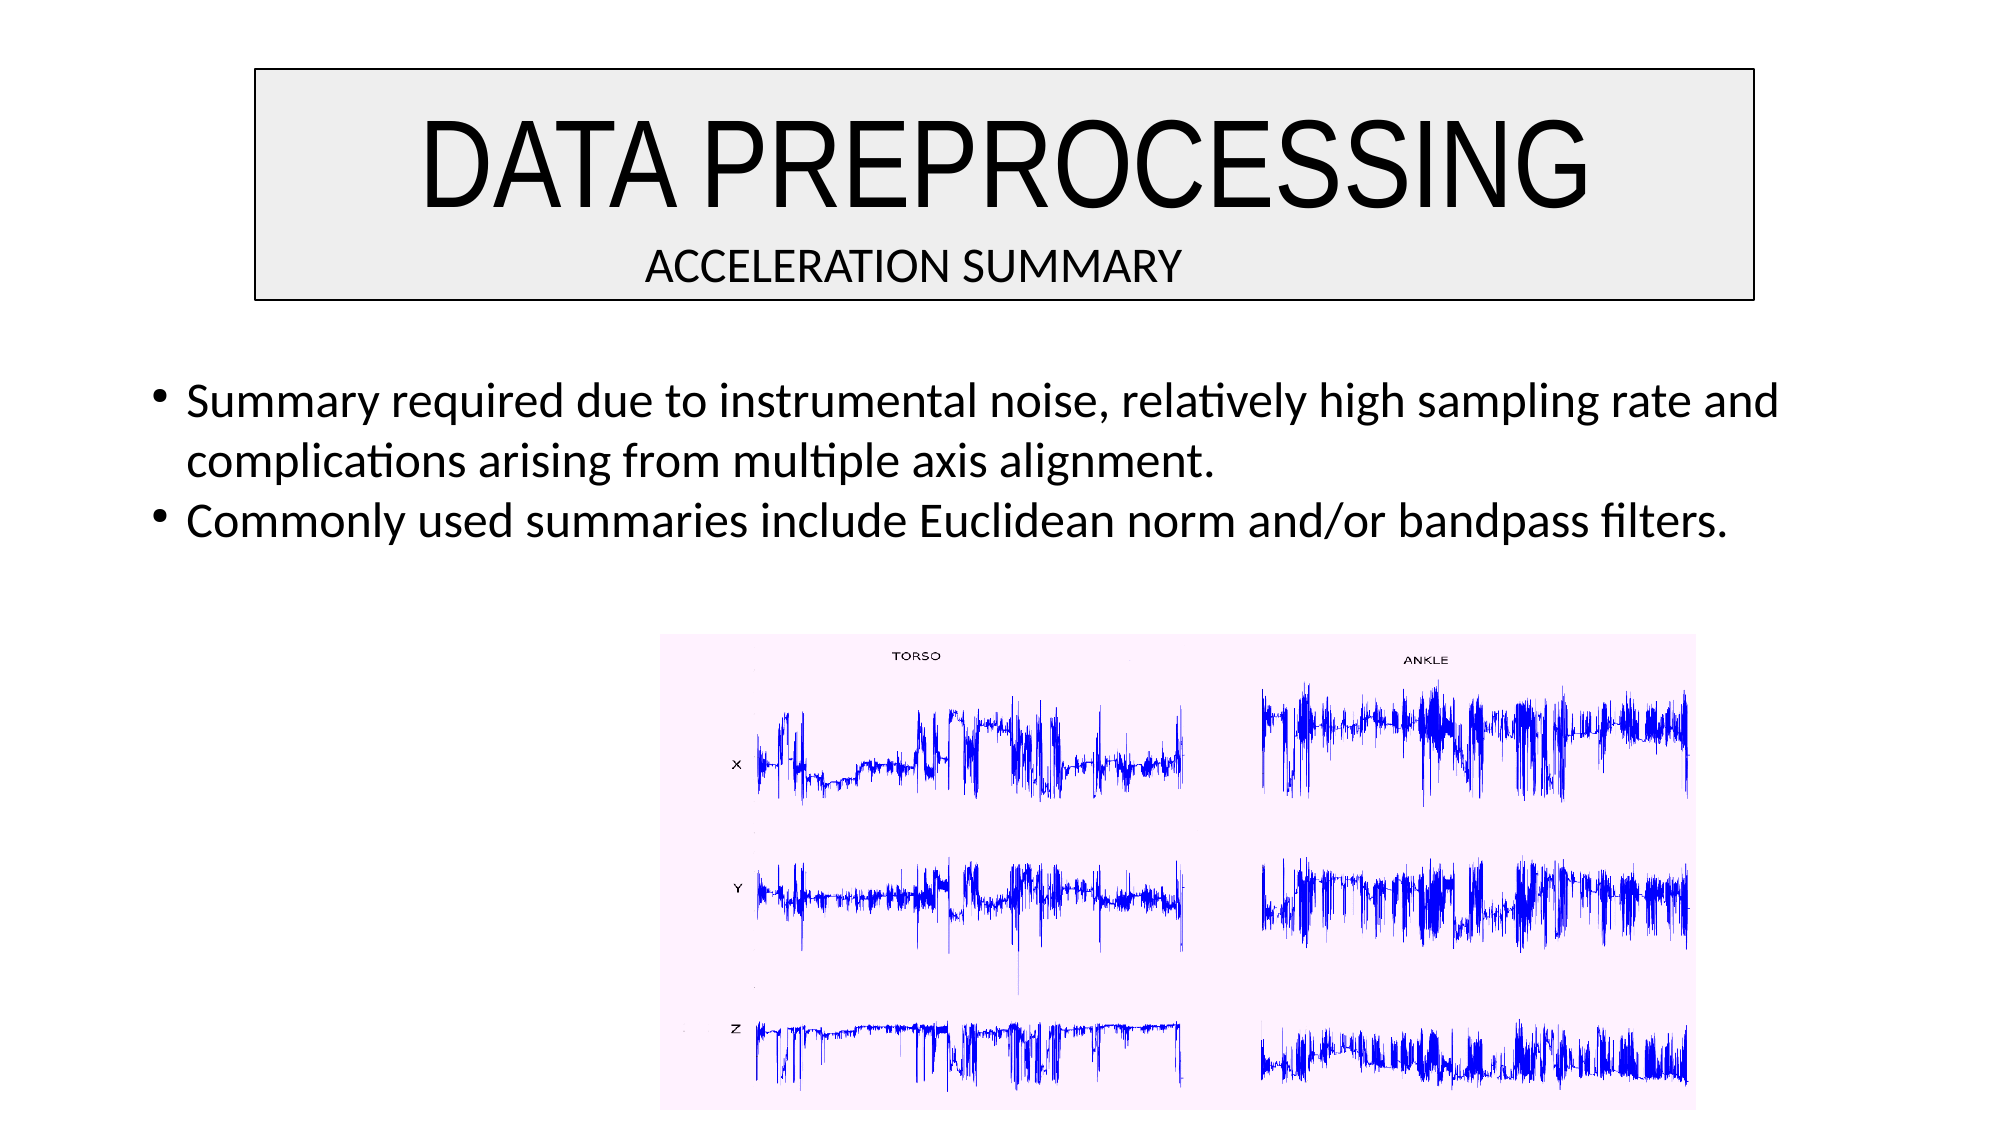

DATA PREPROCESSING
					ACCELERATION SUMMARY
Summary required due to instrumental noise, relatively high sampling rate and complications arising from multiple axis alignment.
Commonly used summaries include Euclidean norm and/or bandpass filters.